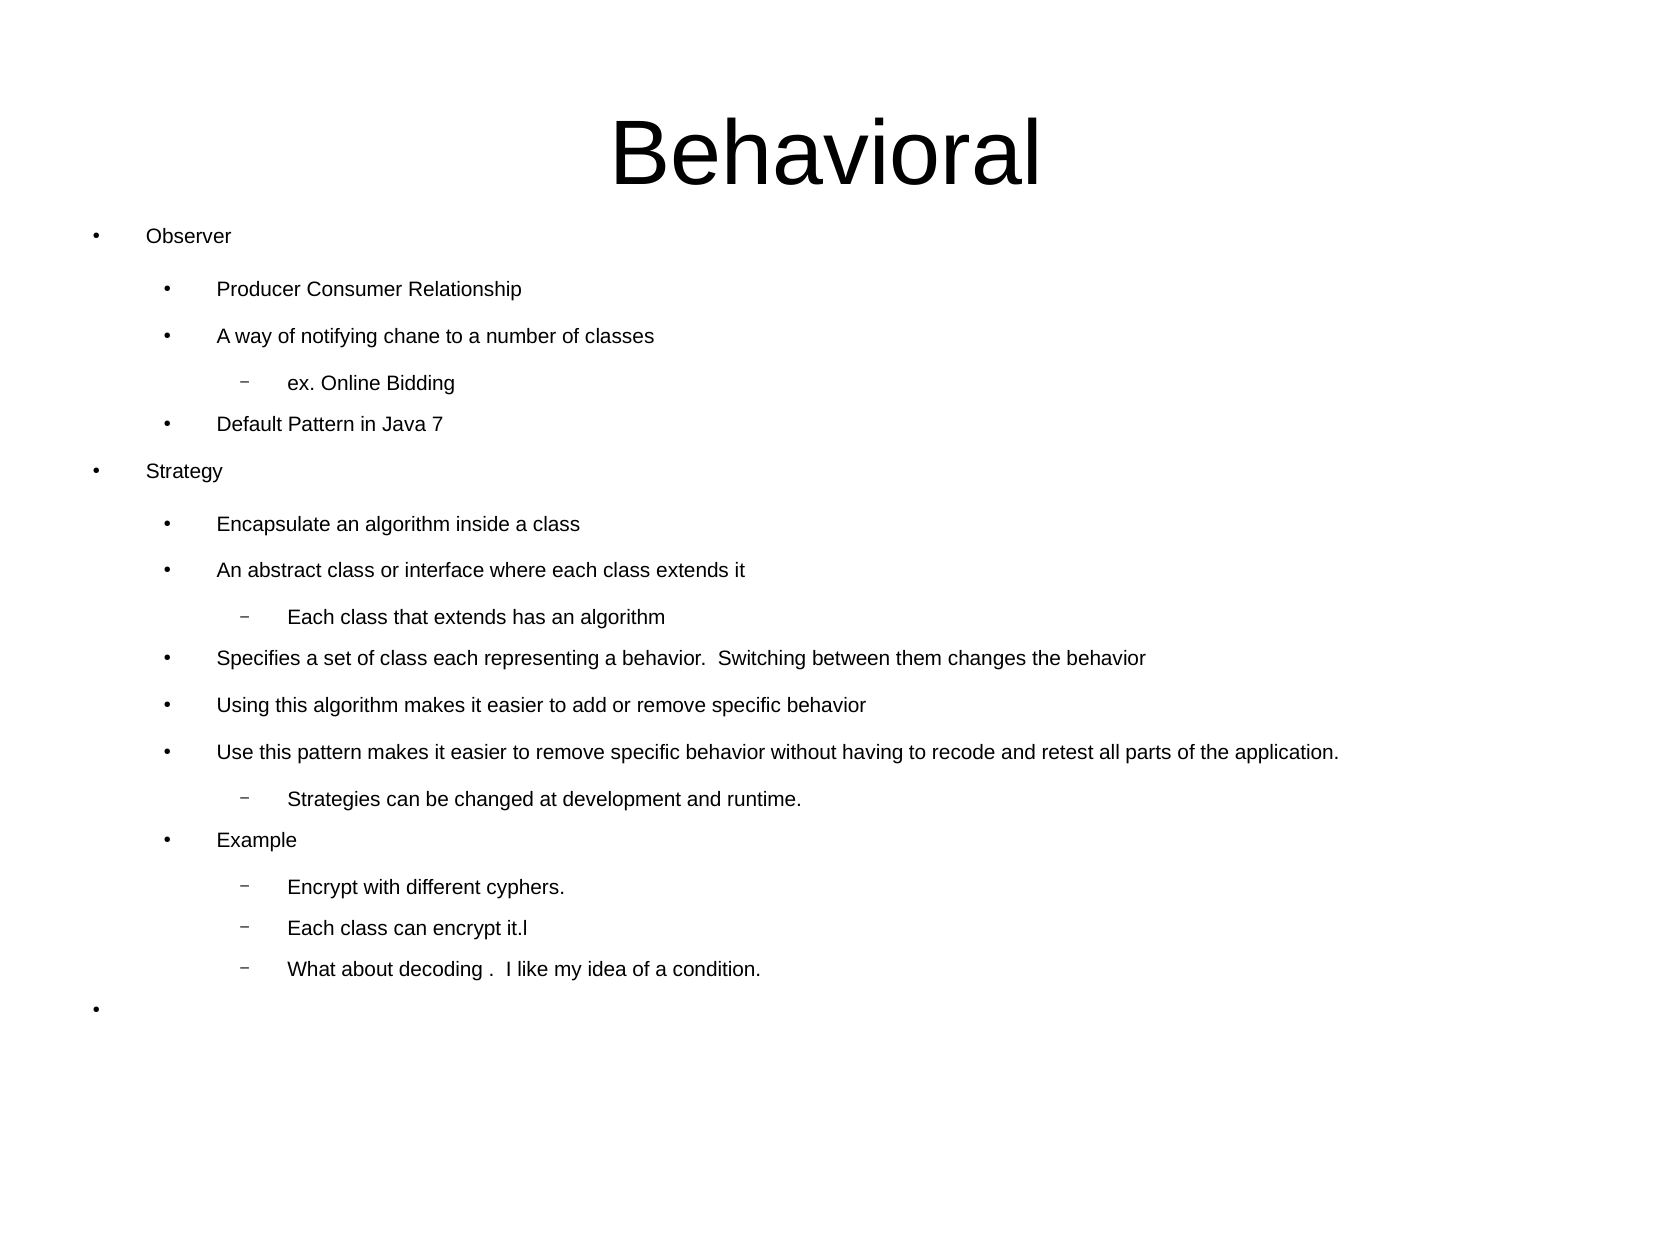

# Behavioral
Observer
Producer Consumer Relationship
A way of notifying chane to a number of classes
ex. Online Bidding
Default Pattern in Java 7
Strategy
Encapsulate an algorithm inside a class
An abstract class or interface where each class extends it
Each class that extends has an algorithm
Specifies a set of class each representing a behavior. Switching between them changes the behavior
Using this algorithm makes it easier to add or remove specific behavior
Use this pattern makes it easier to remove specific behavior without having to recode and retest all parts of the application.
Strategies can be changed at development and runtime.
Example
Encrypt with different cyphers.
Each class can encrypt it.l
What about decoding . I like my idea of a condition.